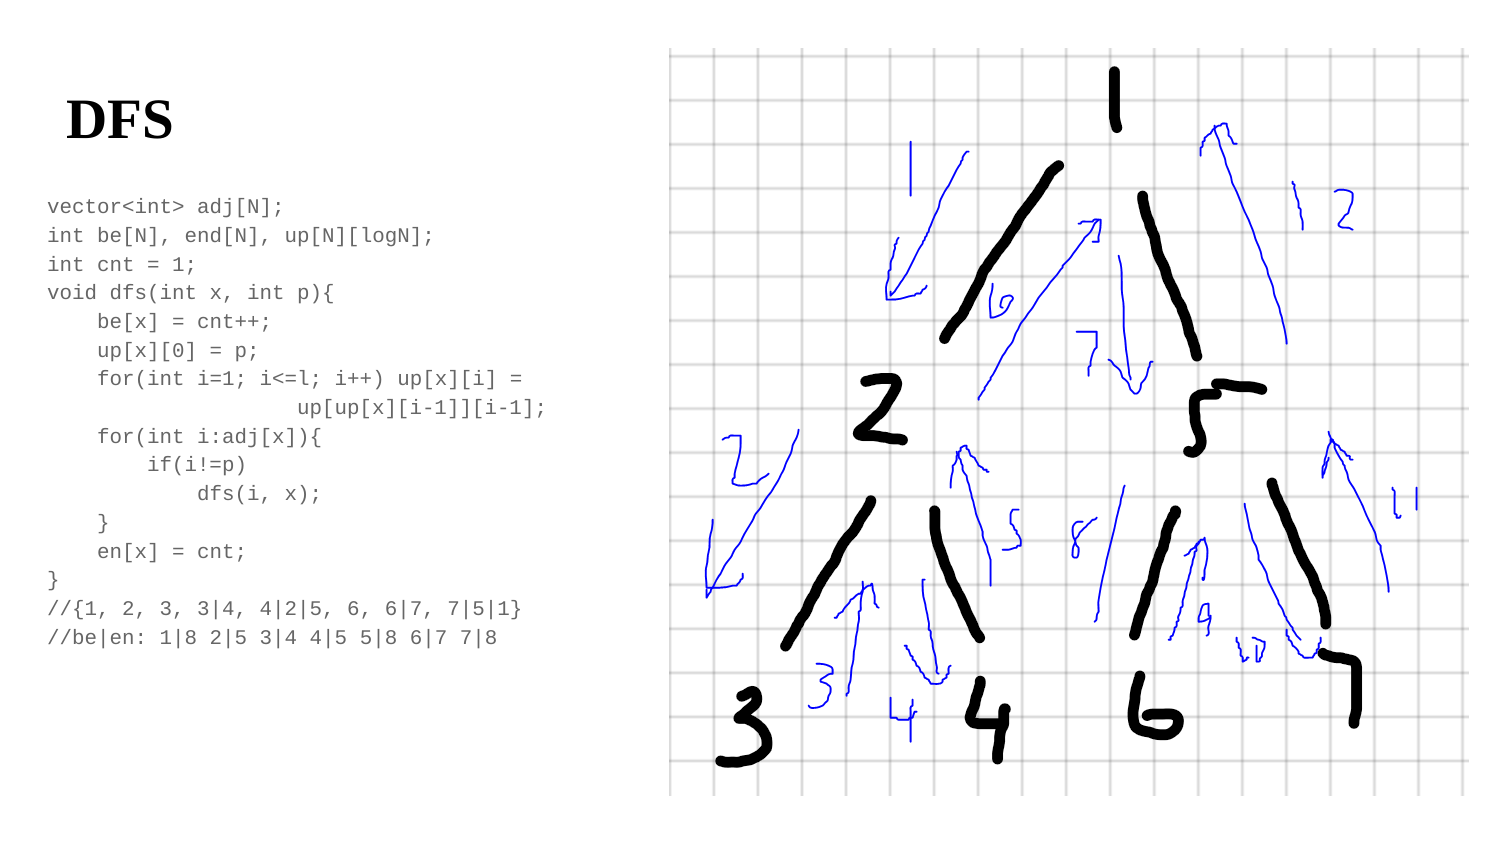

# DFS
vector<int> adj[N];
int be[N], end[N], up[N][logN];
int cnt = 1;
void dfs(int x, int p){
 be[x] = cnt++;
 up[x][0] = p;
 for(int i=1; i<=l; i++) up[x][i] =
 up[up[x][i-1]][i-1];
 for(int i:adj[x]){
 if(i!=p)
 dfs(i, x);
 }
 en[x] = cnt;
}
//{1, 2, 3, 3|4, 4|2|5, 6, 6|7, 7|5|1}
//be|en: 1|8 2|5 3|4 4|5 5|8 6|7 7|8